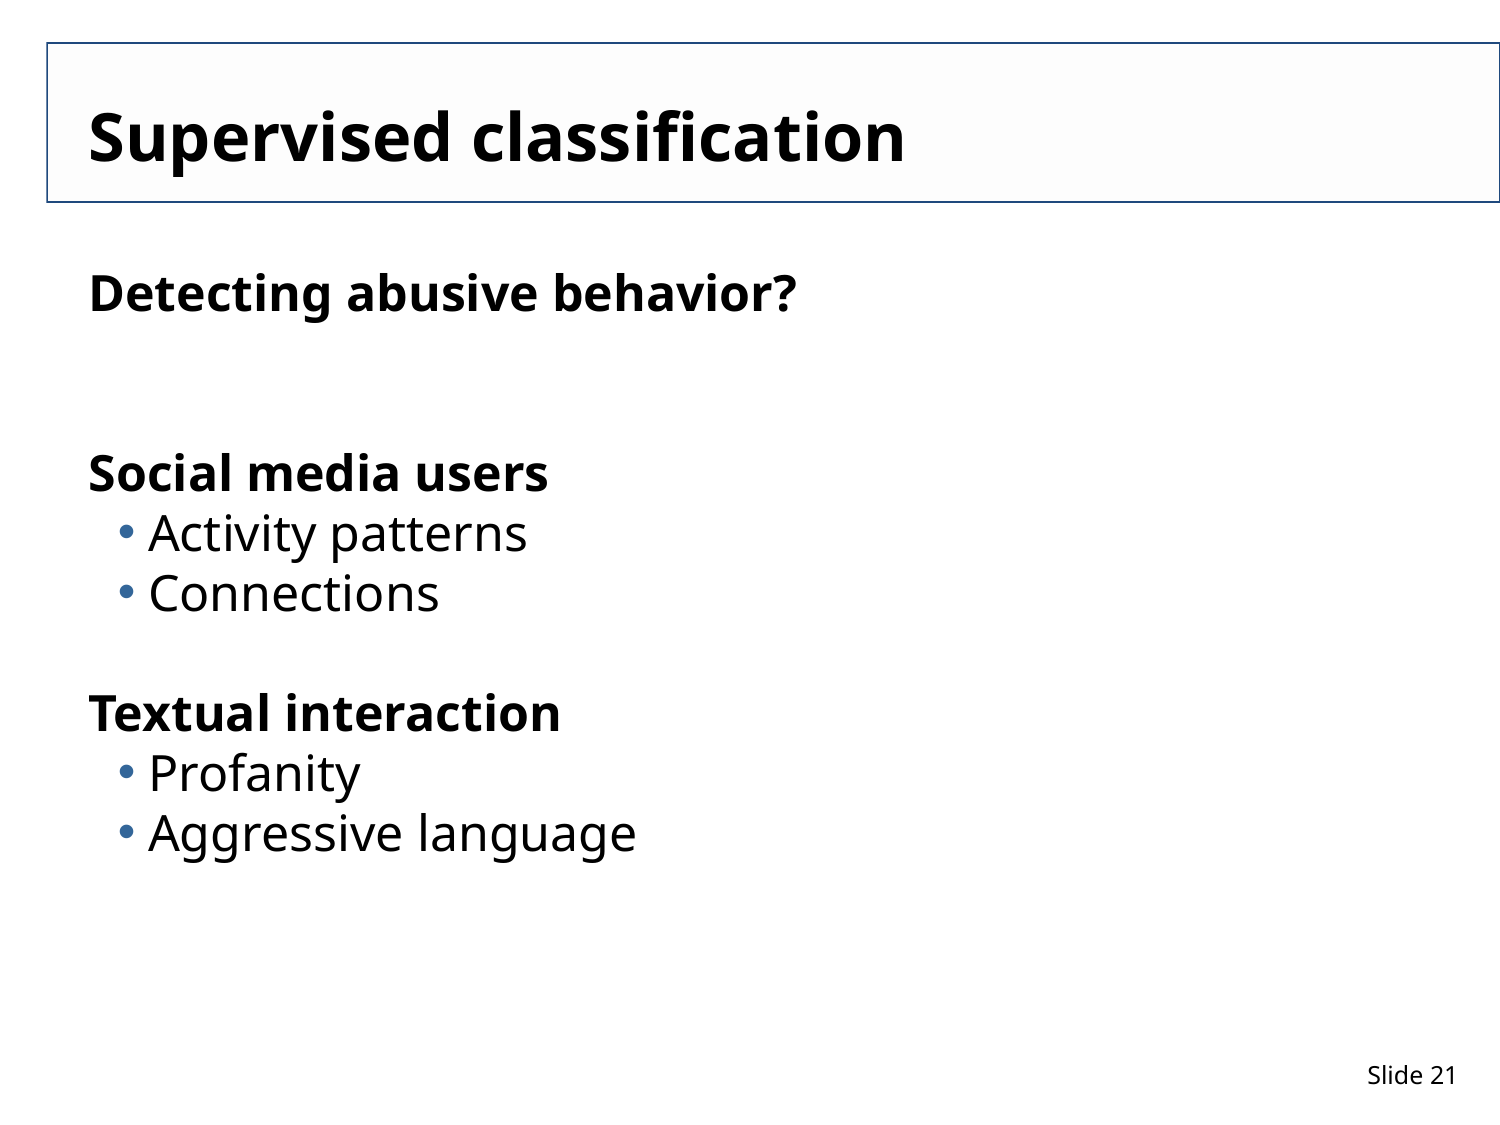

Supervised classification
Detecting abusive behavior?
Social media users
Activity patterns
Connections
Textual interaction
Profanity
Aggressive language